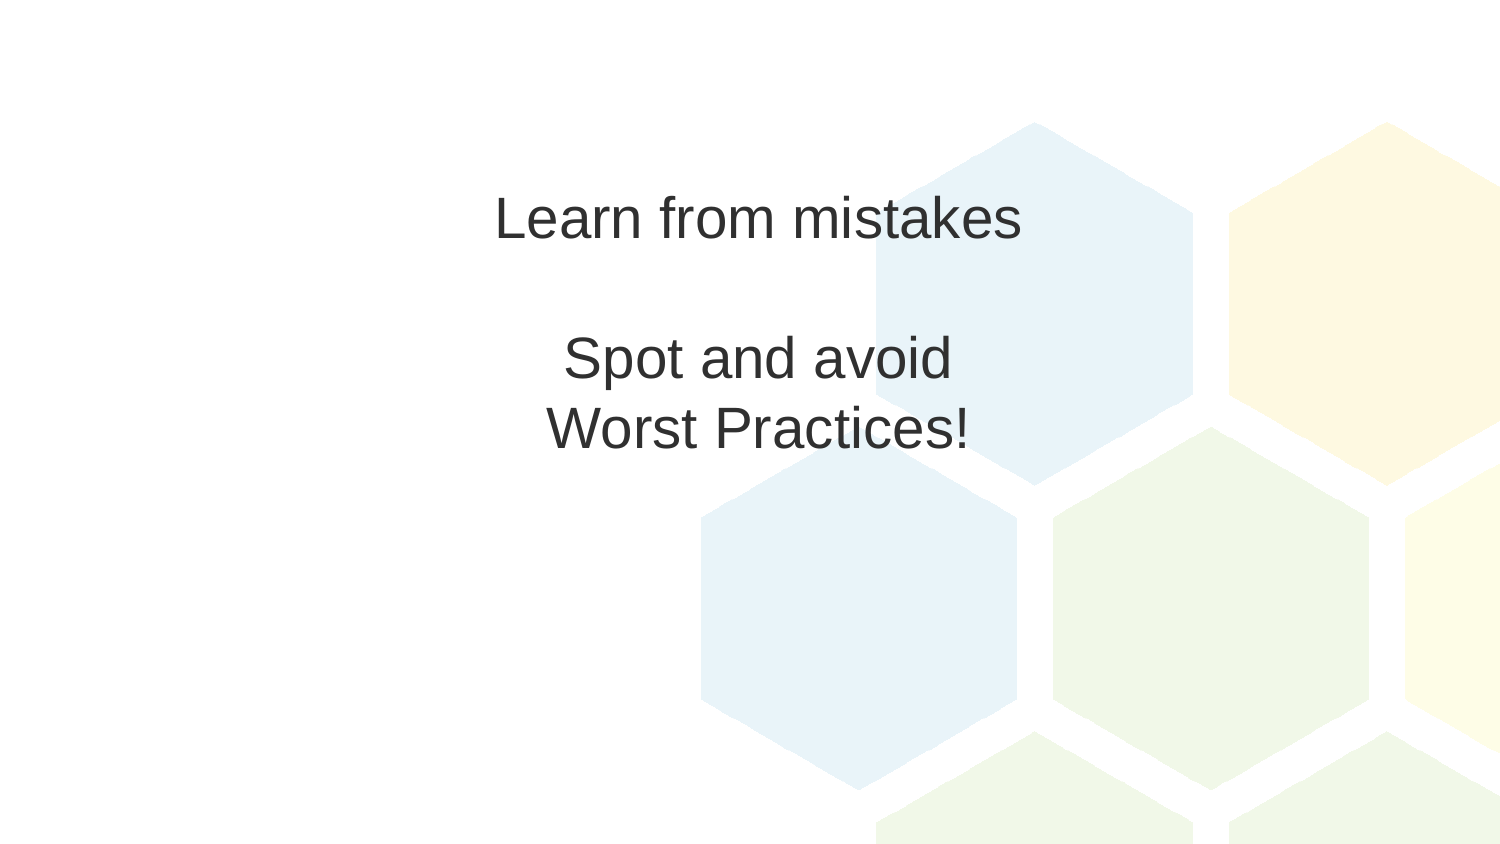

# Learn from mistakes Spot and avoid Worst Practices!